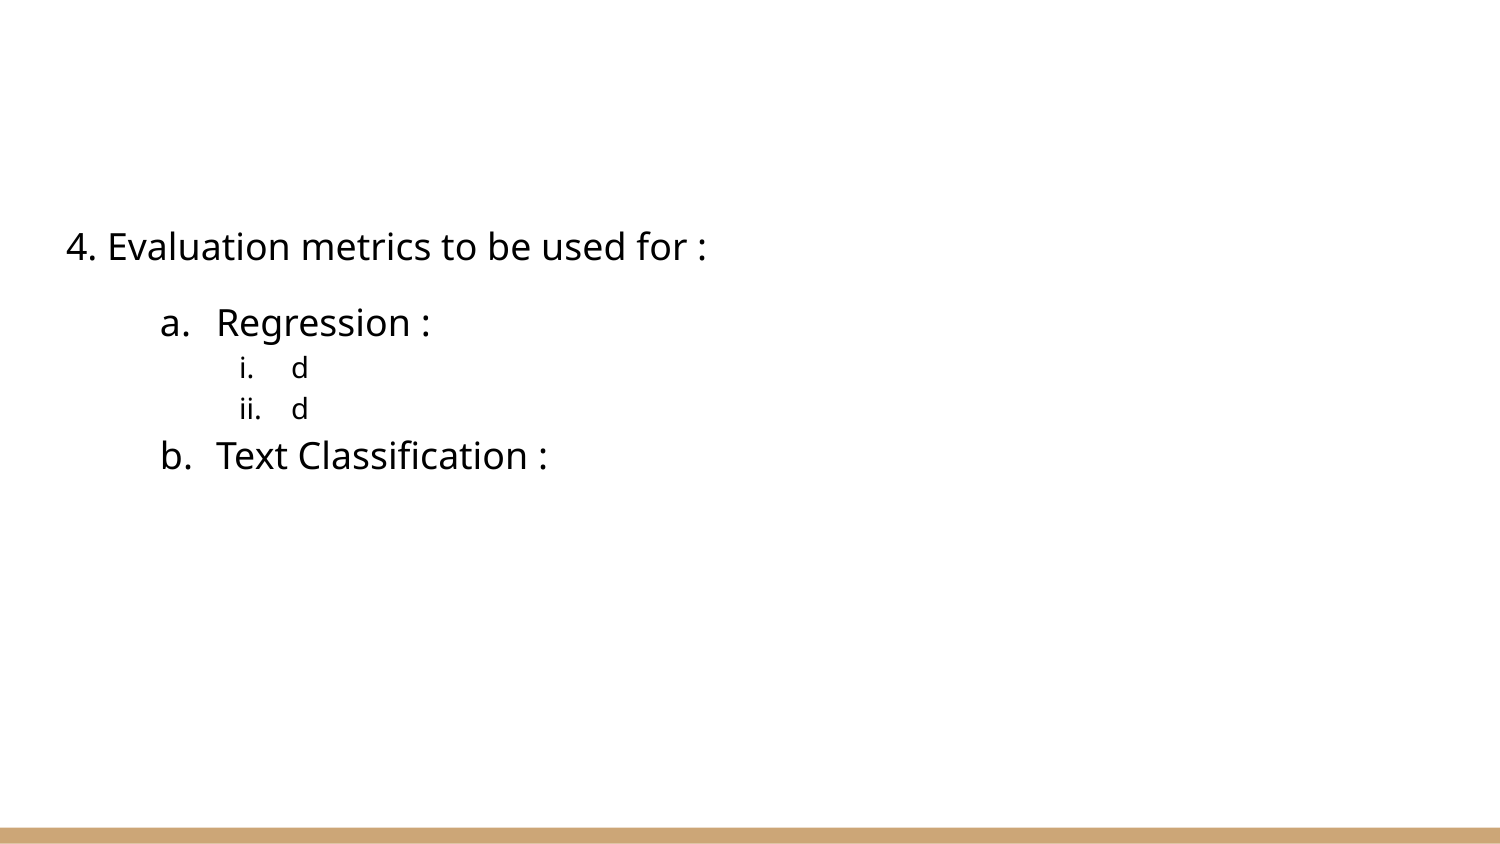

#
4. Evaluation metrics to be used for :
Regression :
d
d
Text Classification :